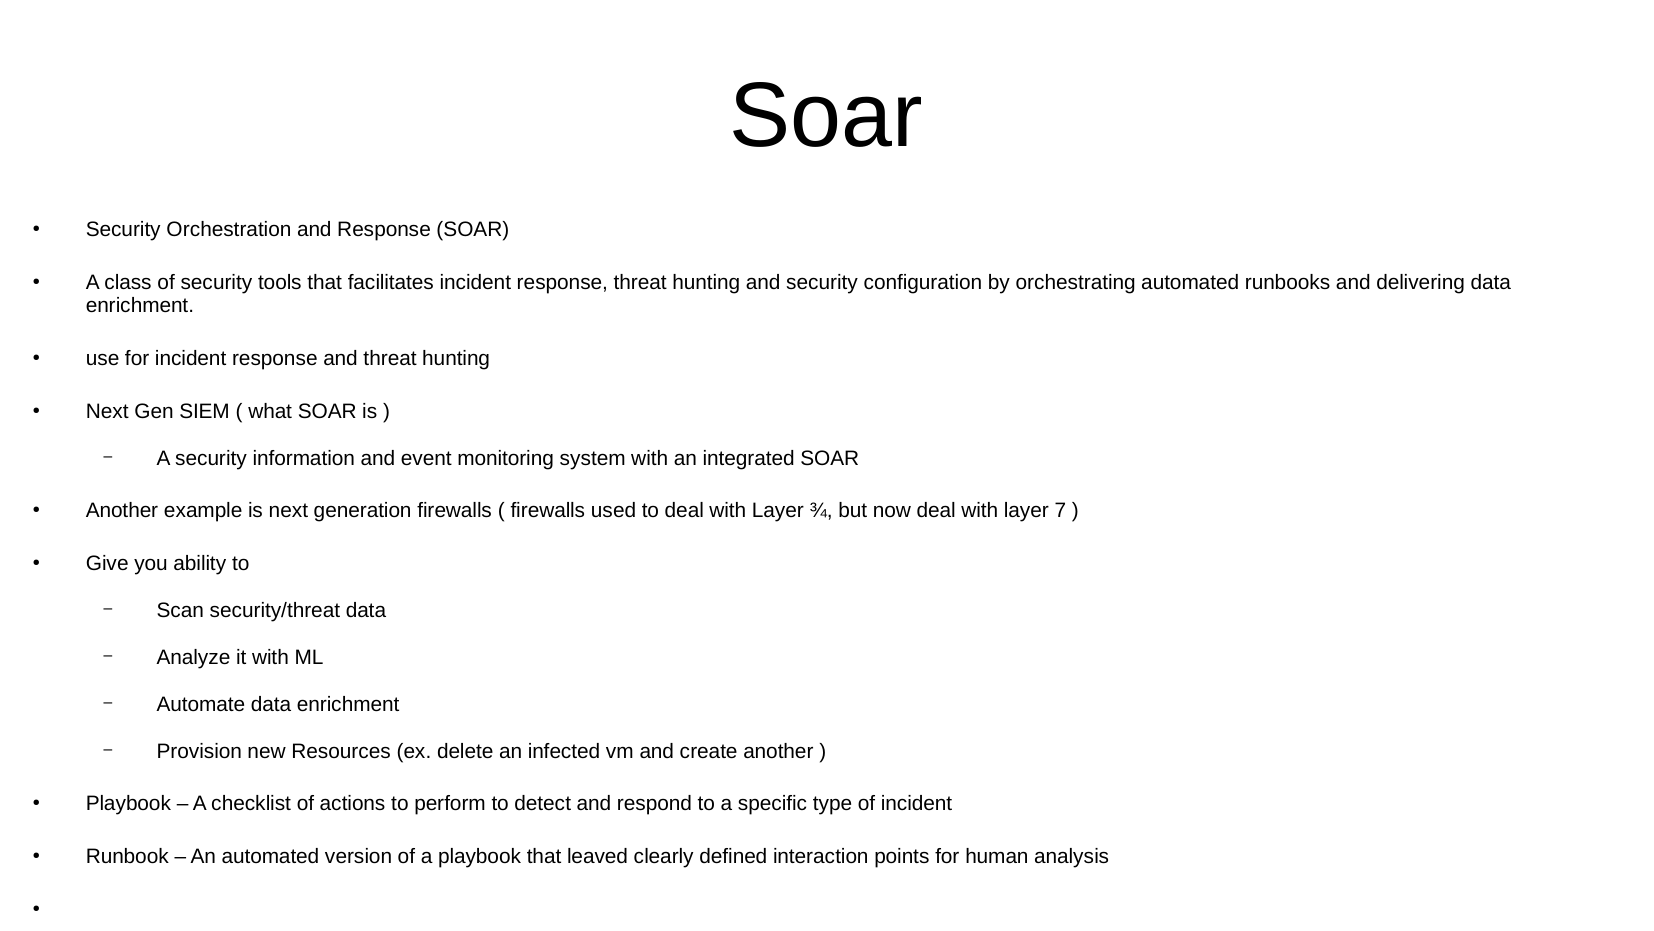

# Soar
Security Orchestration and Response (SOAR)
A class of security tools that facilitates incident response, threat hunting and security configuration by orchestrating automated runbooks and delivering data enrichment.
use for incident response and threat hunting
Next Gen SIEM ( what SOAR is )
A security information and event monitoring system with an integrated SOAR
Another example is next generation firewalls ( firewalls used to deal with Layer ¾, but now deal with layer 7 )
Give you ability to
Scan security/threat data
Analyze it with ML
Automate data enrichment
Provision new Resources (ex. delete an infected vm and create another )
Playbook – A checklist of actions to perform to detect and respond to a specific type of incident
Runbook – An automated version of a playbook that leaved clearly defined interaction points for human analysis